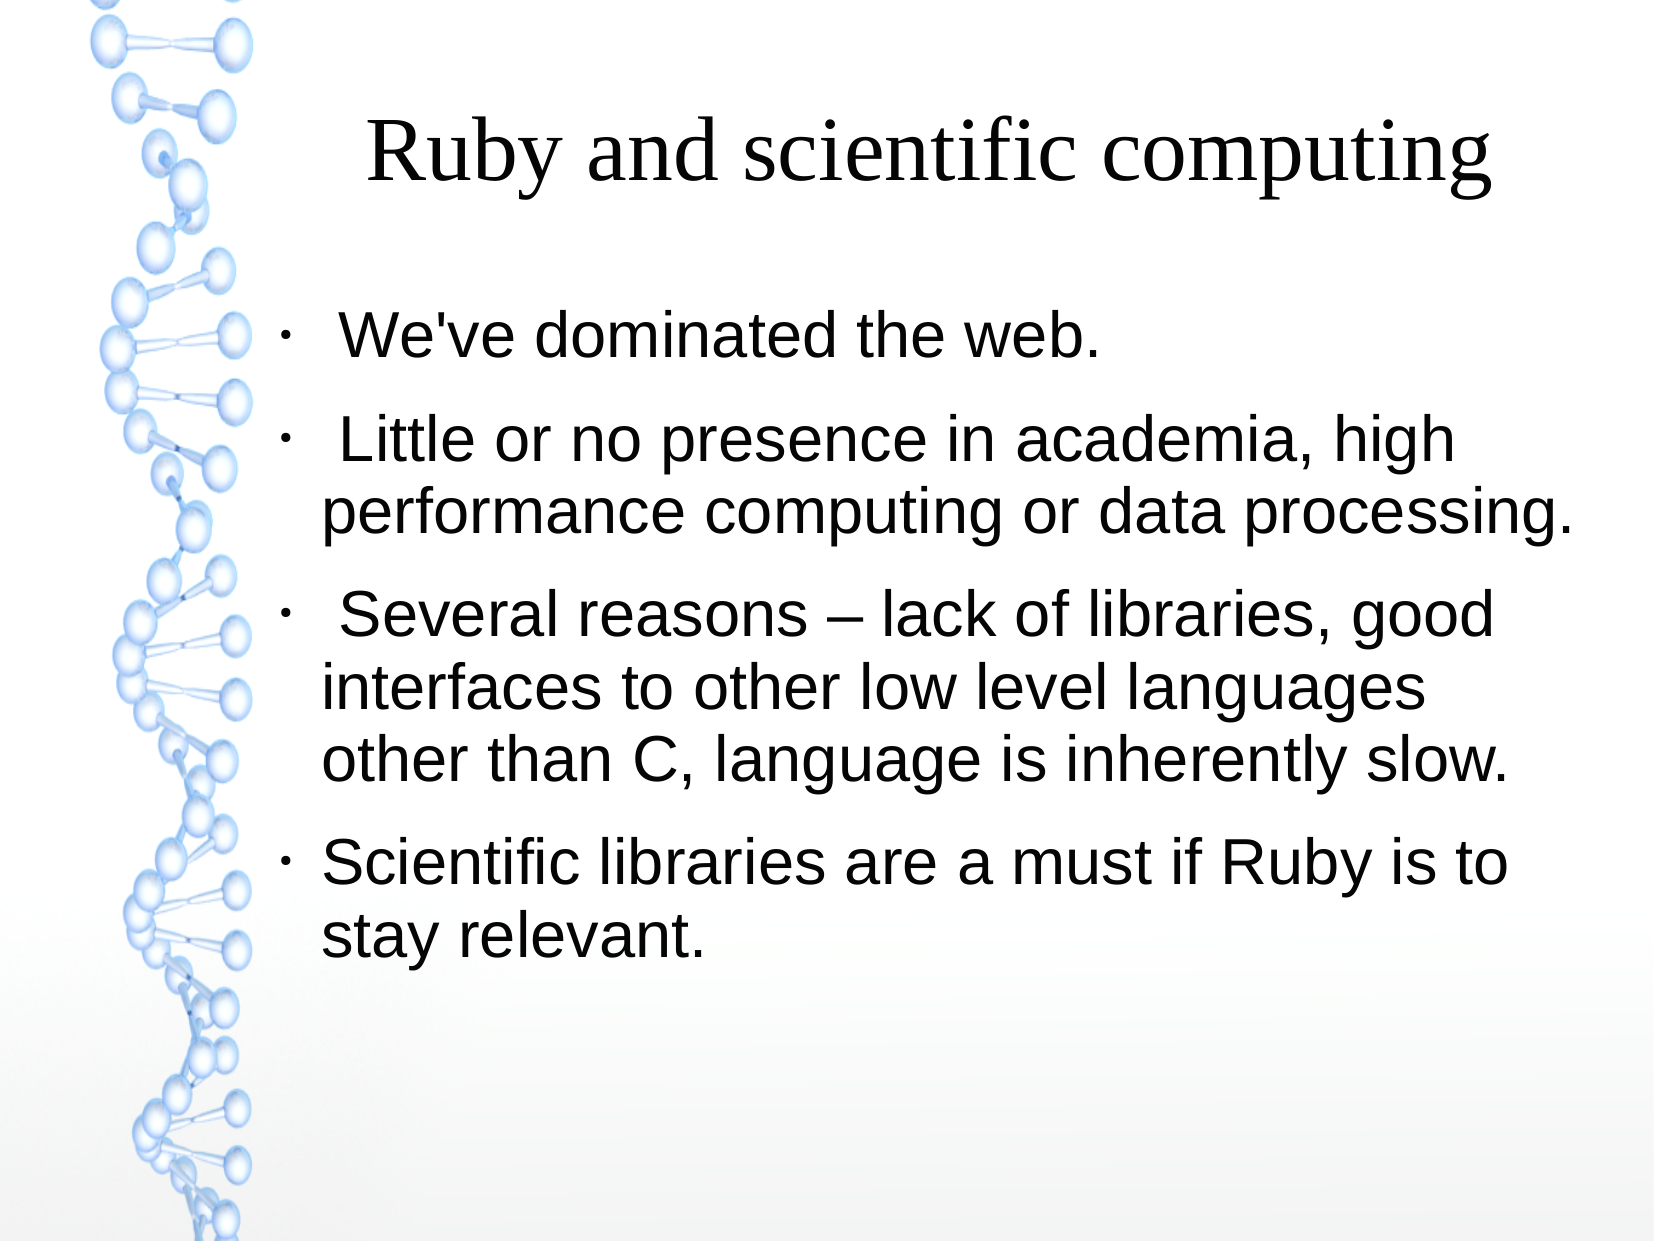

# Ruby and scientific computing
 We've dominated the web.
 Little or no presence in academia, high performance computing or data processing.
 Several reasons – lack of libraries, good interfaces to other low level languages other than C, language is inherently slow.
Scientific libraries are a must if Ruby is to stay relevant.